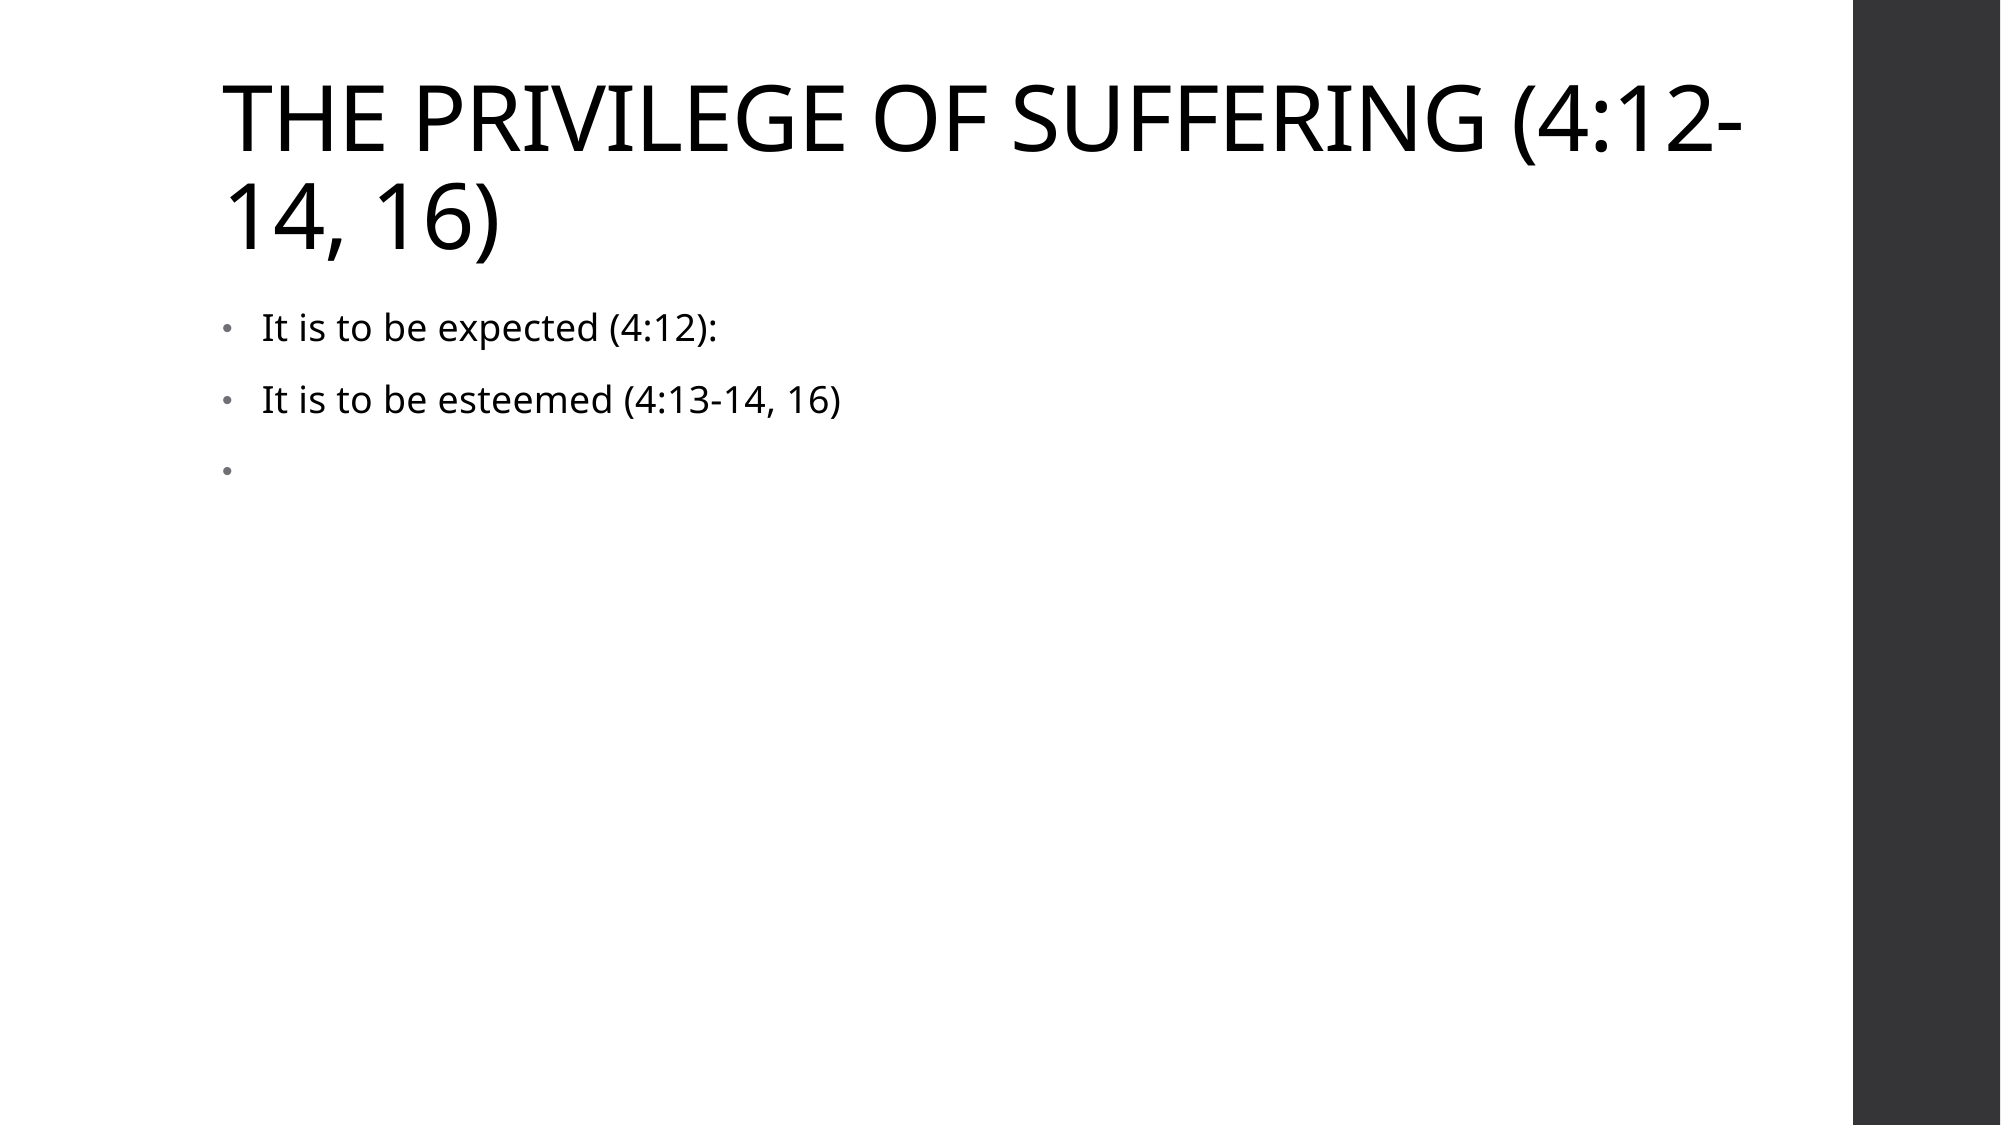

# THE PRIVILEGE OF SUFFERING (4:12-14, 16)
 It is to be expected (4:12):
 It is to be esteemed (4:13-14, 16)